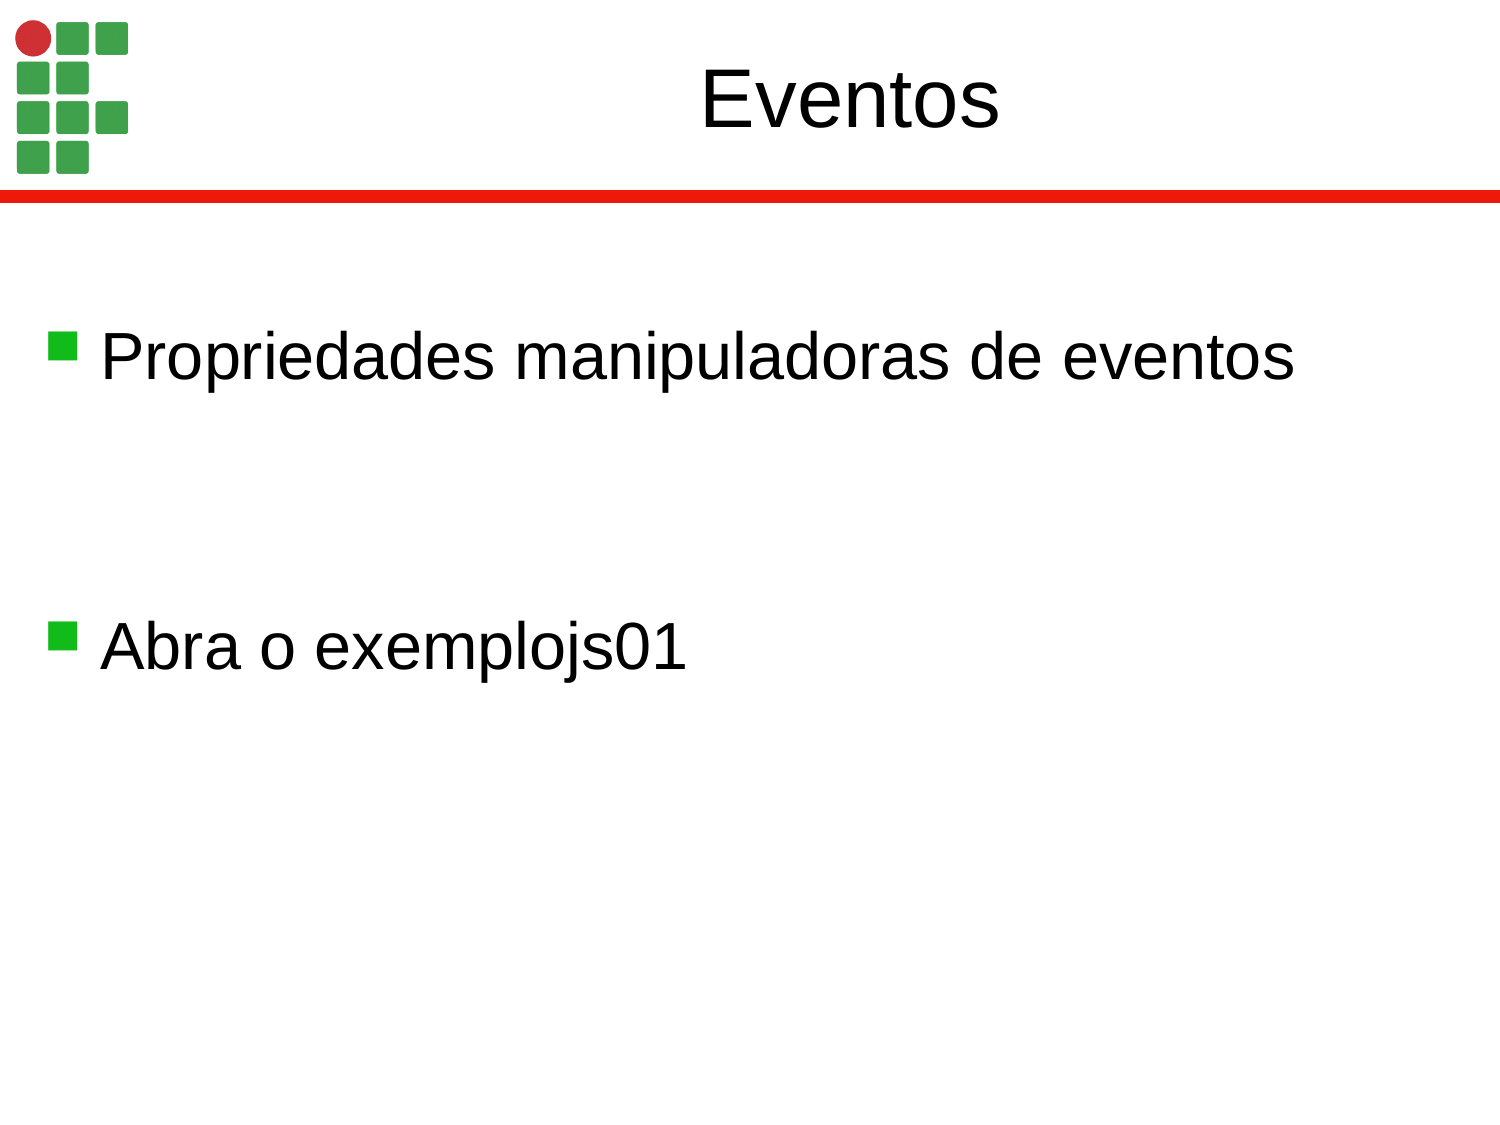

# Eventos
Propriedades manipuladoras de eventos
Abra o exemplojs01